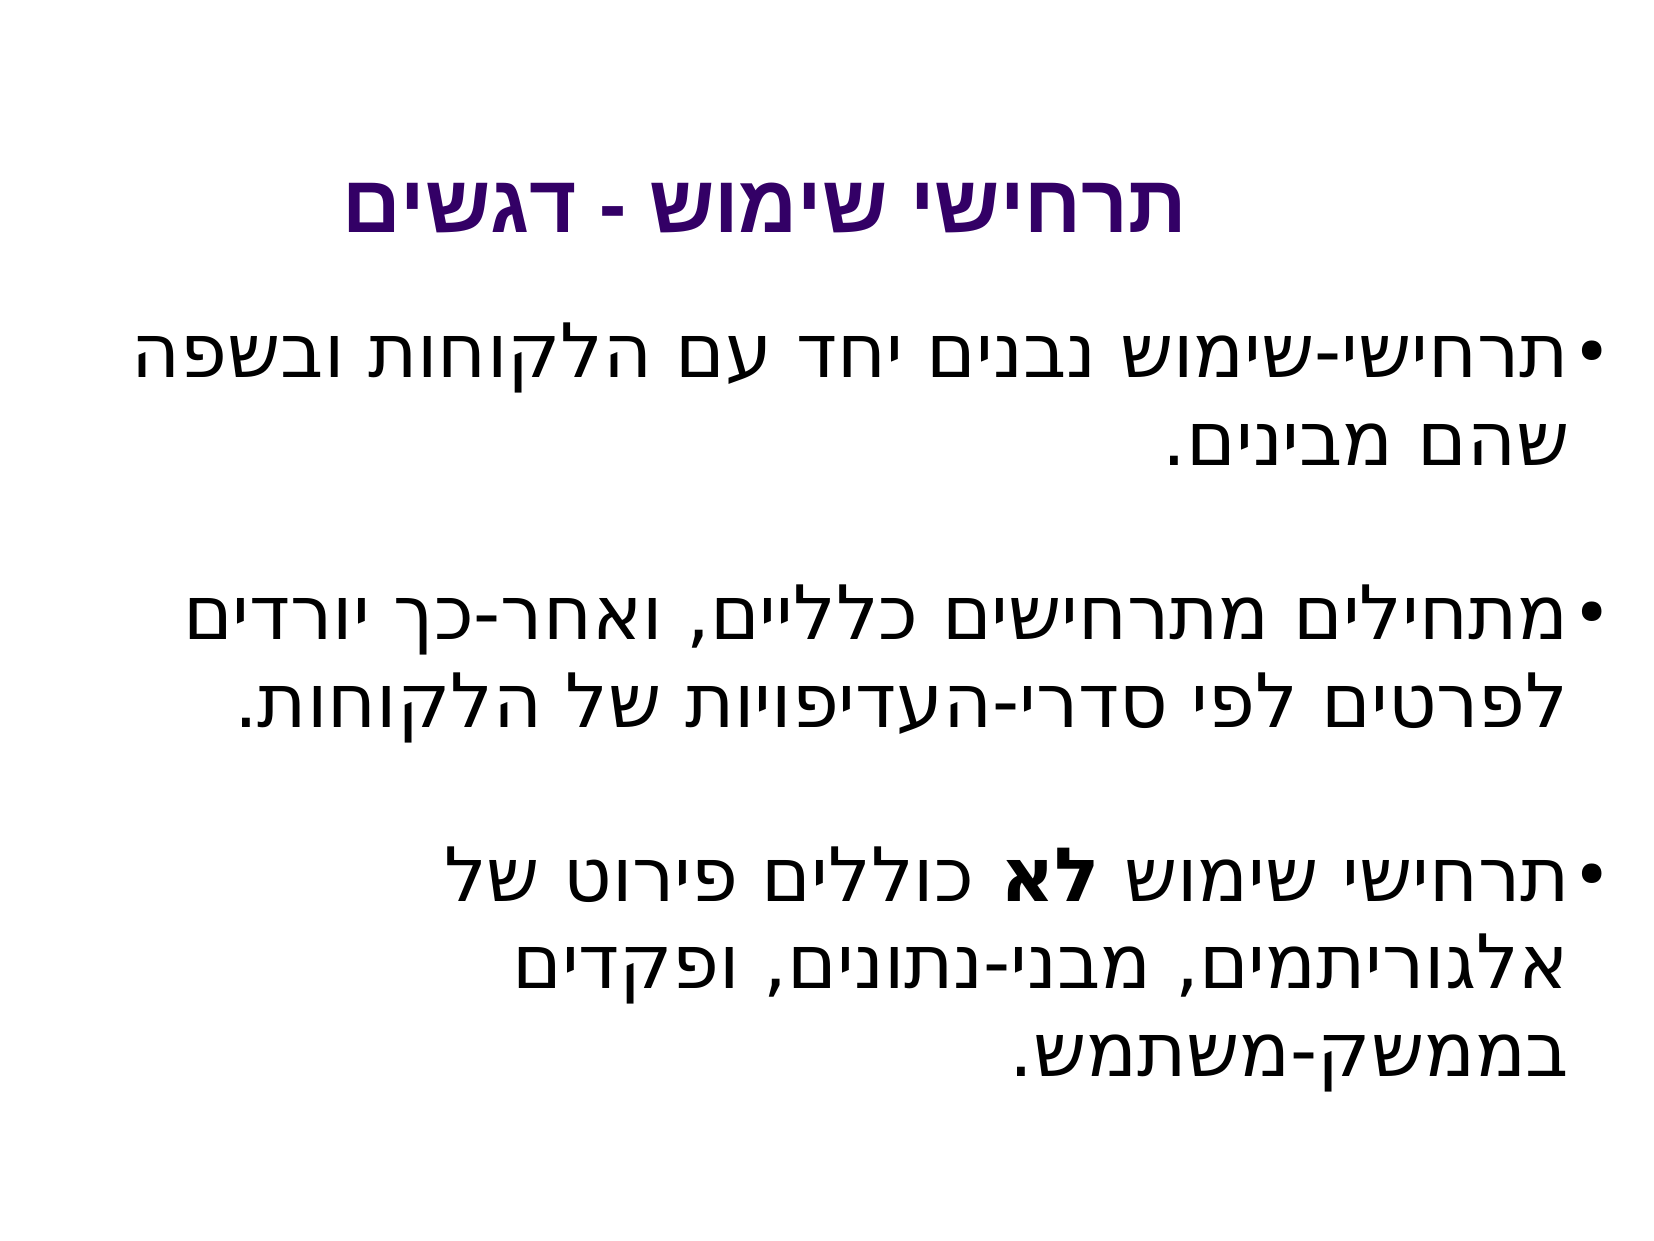

# תרחישי שימוש - דגשים
תרחישי-שימוש נבנים יחד עם הלקוחות ובשפה שהם מבינים.
מתחילים מתרחישים כלליים, ואחר-כך יורדים לפרטים לפי סדרי-העדיפויות של הלקוחות.
תרחישי שימוש לא כוללים פירוט של אלגוריתמים, מבני-נתונים, ופקדים בממשק-משתמש.